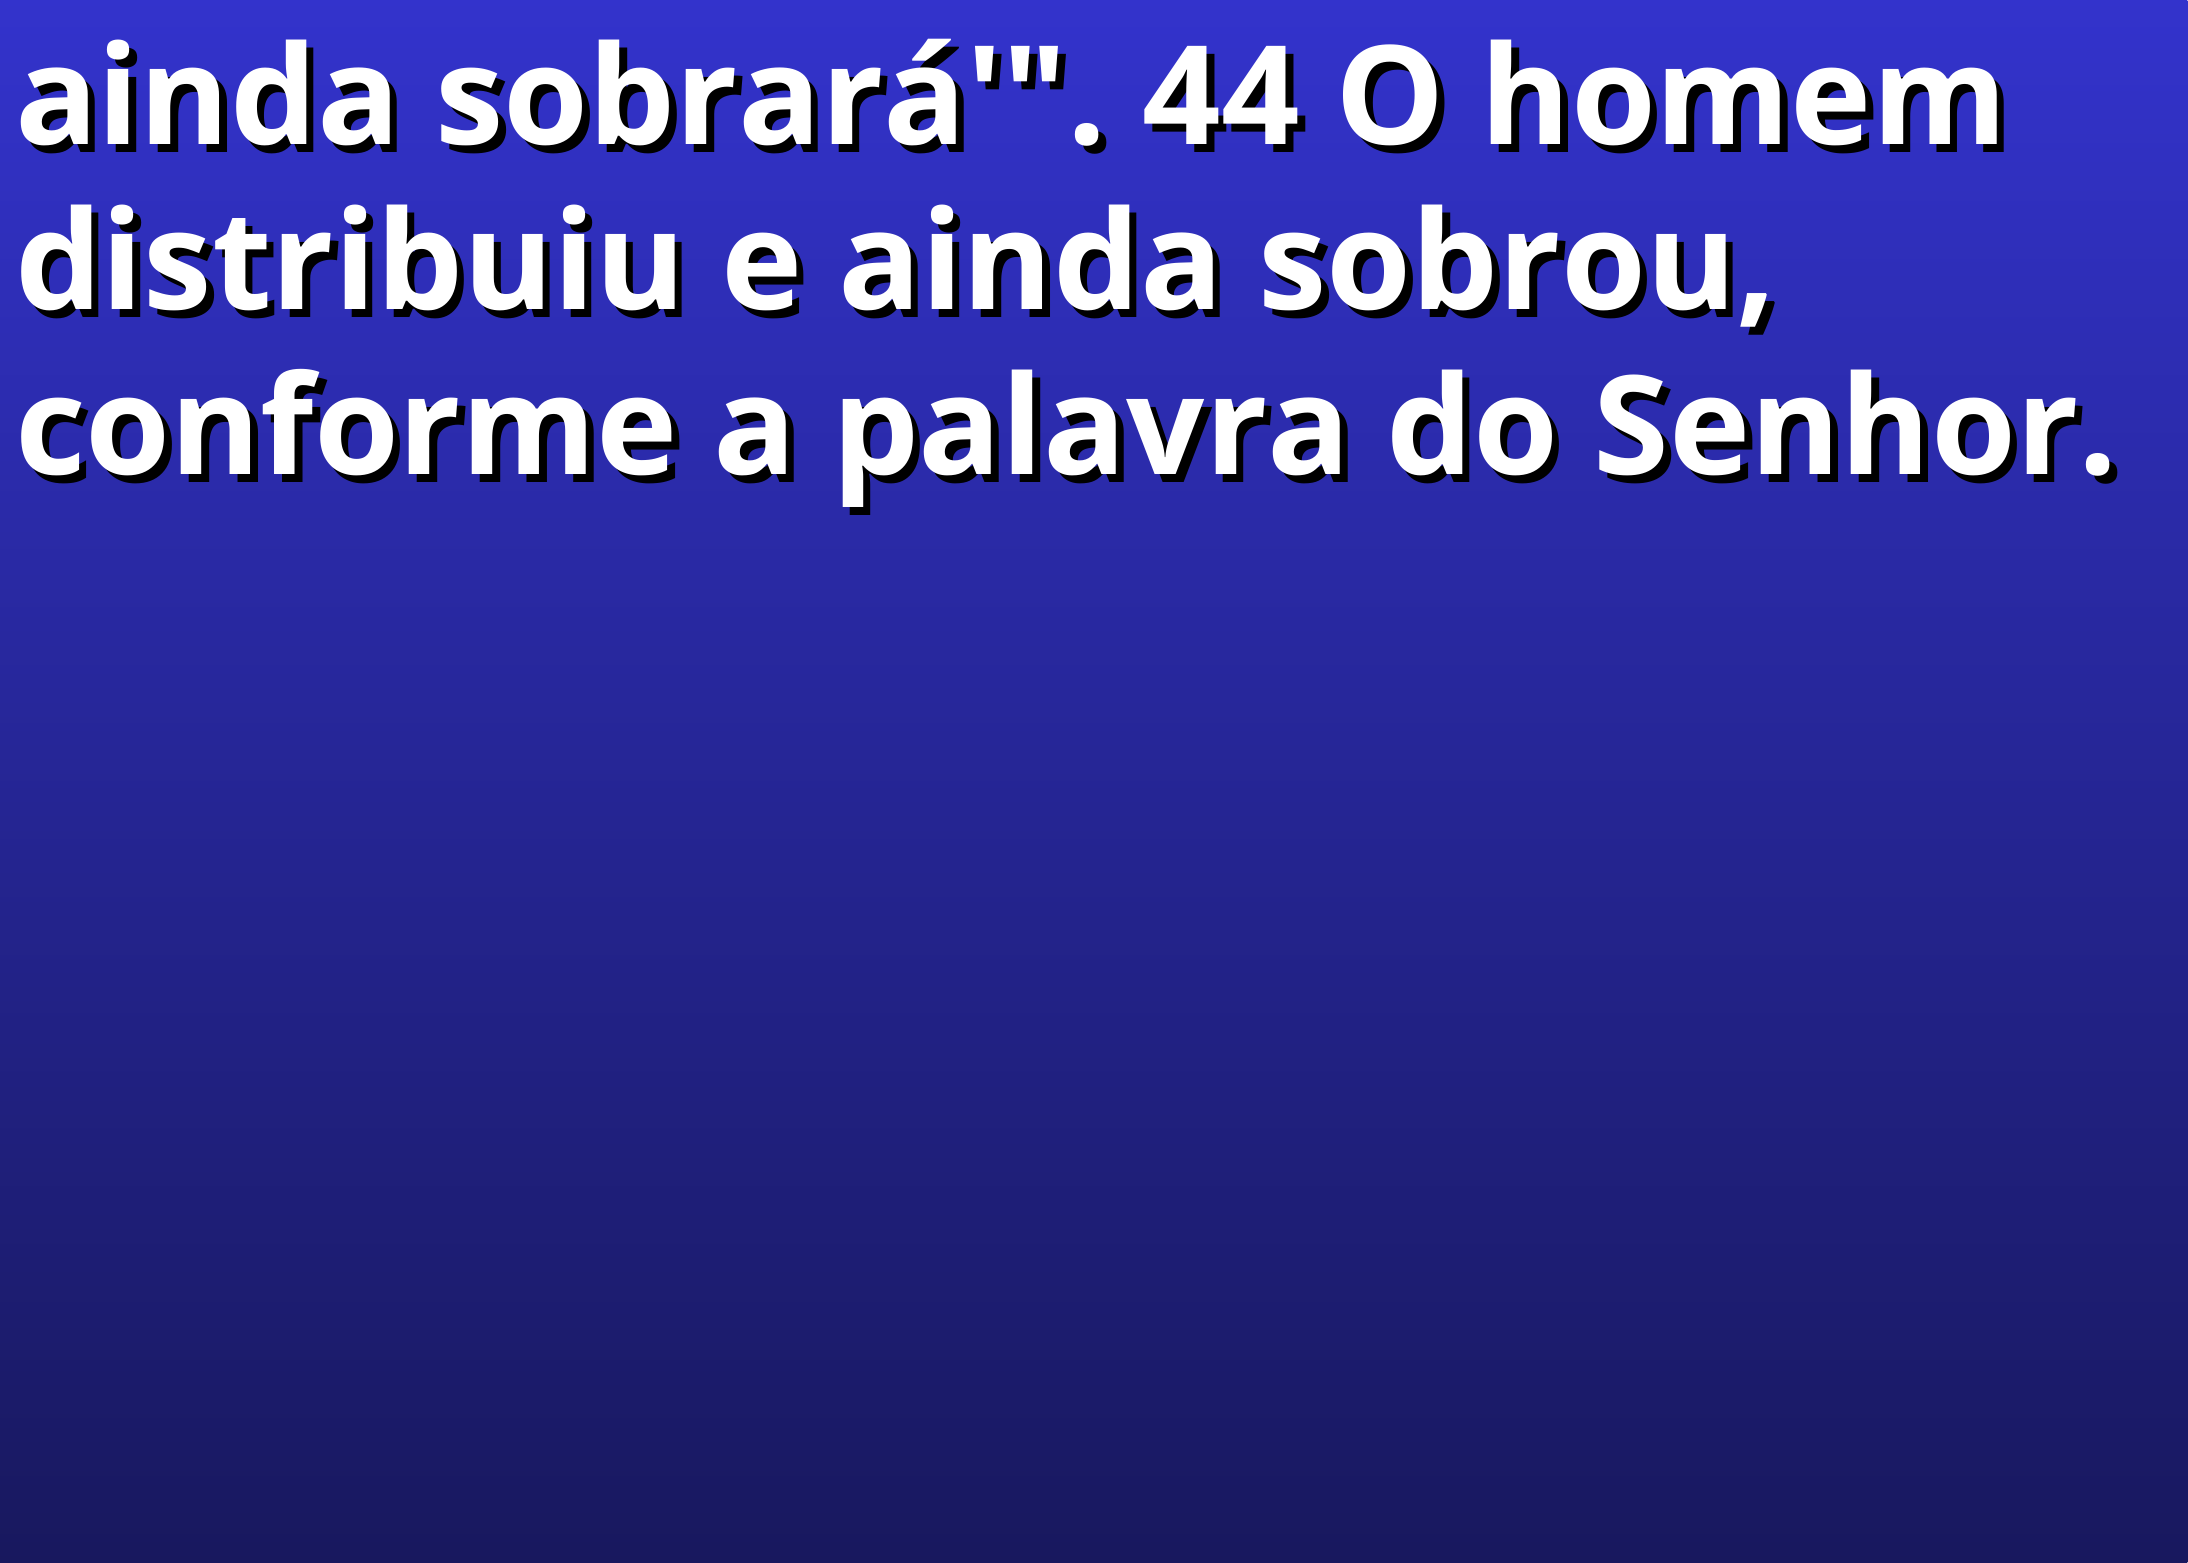

ainda sobrará'". 44 O homem distribuiu e ainda sobrou, conforme a palavra do Senhor.